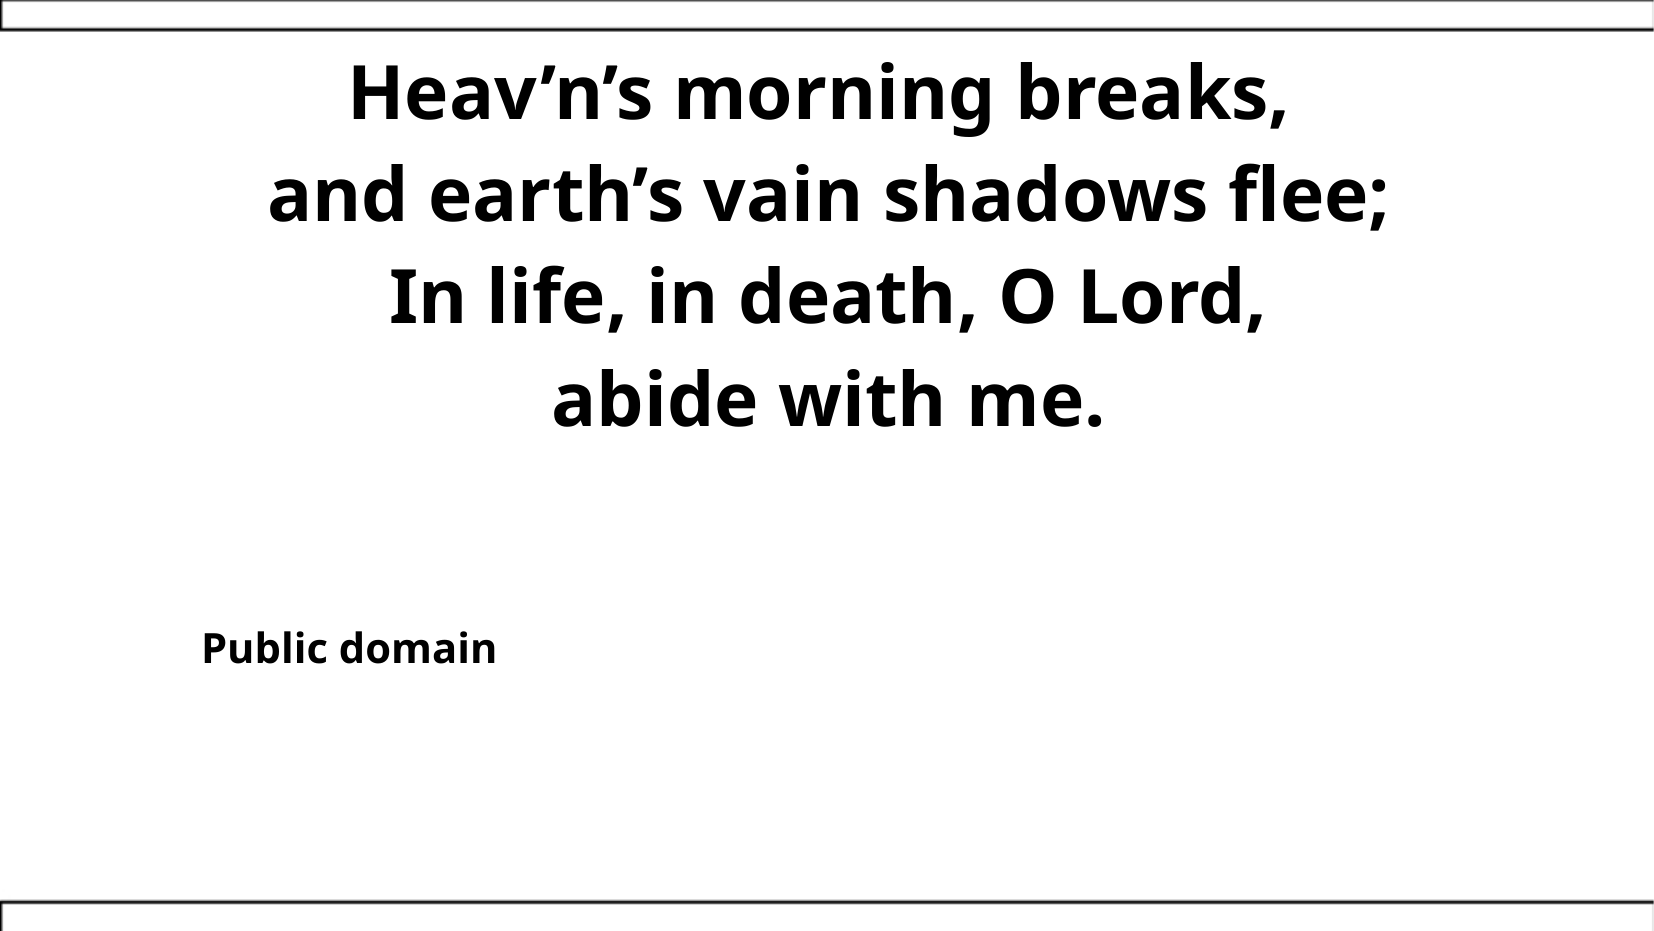

Heav’n’s morning breaks,
and earth’s vain shadows flee;
In life, in death, O Lord,
abide with me.
 Public domain